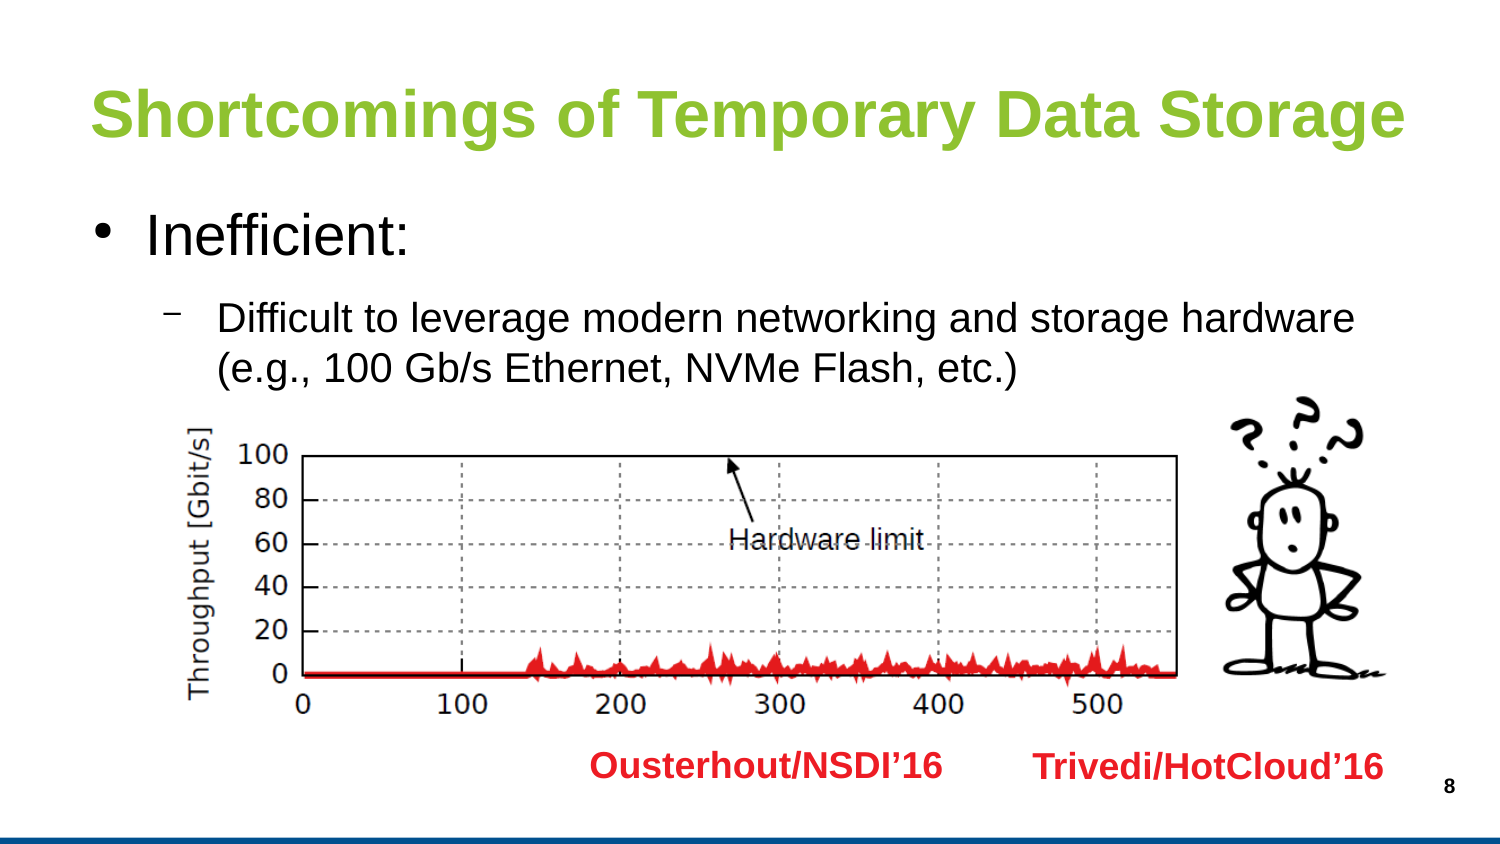

#
Shortcomings of Temporary Data Storage
put your #assignedhashtag here by setting the footer in view-header/footer
Inefficient:
Difficult to leverage modern networking and storage hardware (e.g., 100 Gb/s Ethernet, NVMe Flash, etc.)
Inflexible:
emporary data management hard-wired with data processing framework
Difficult to change deployment (e.g., disaggregation, tiered storage, etc.)
Ousterhout/NSDI’16
Trivedi/HotCloud’16
8